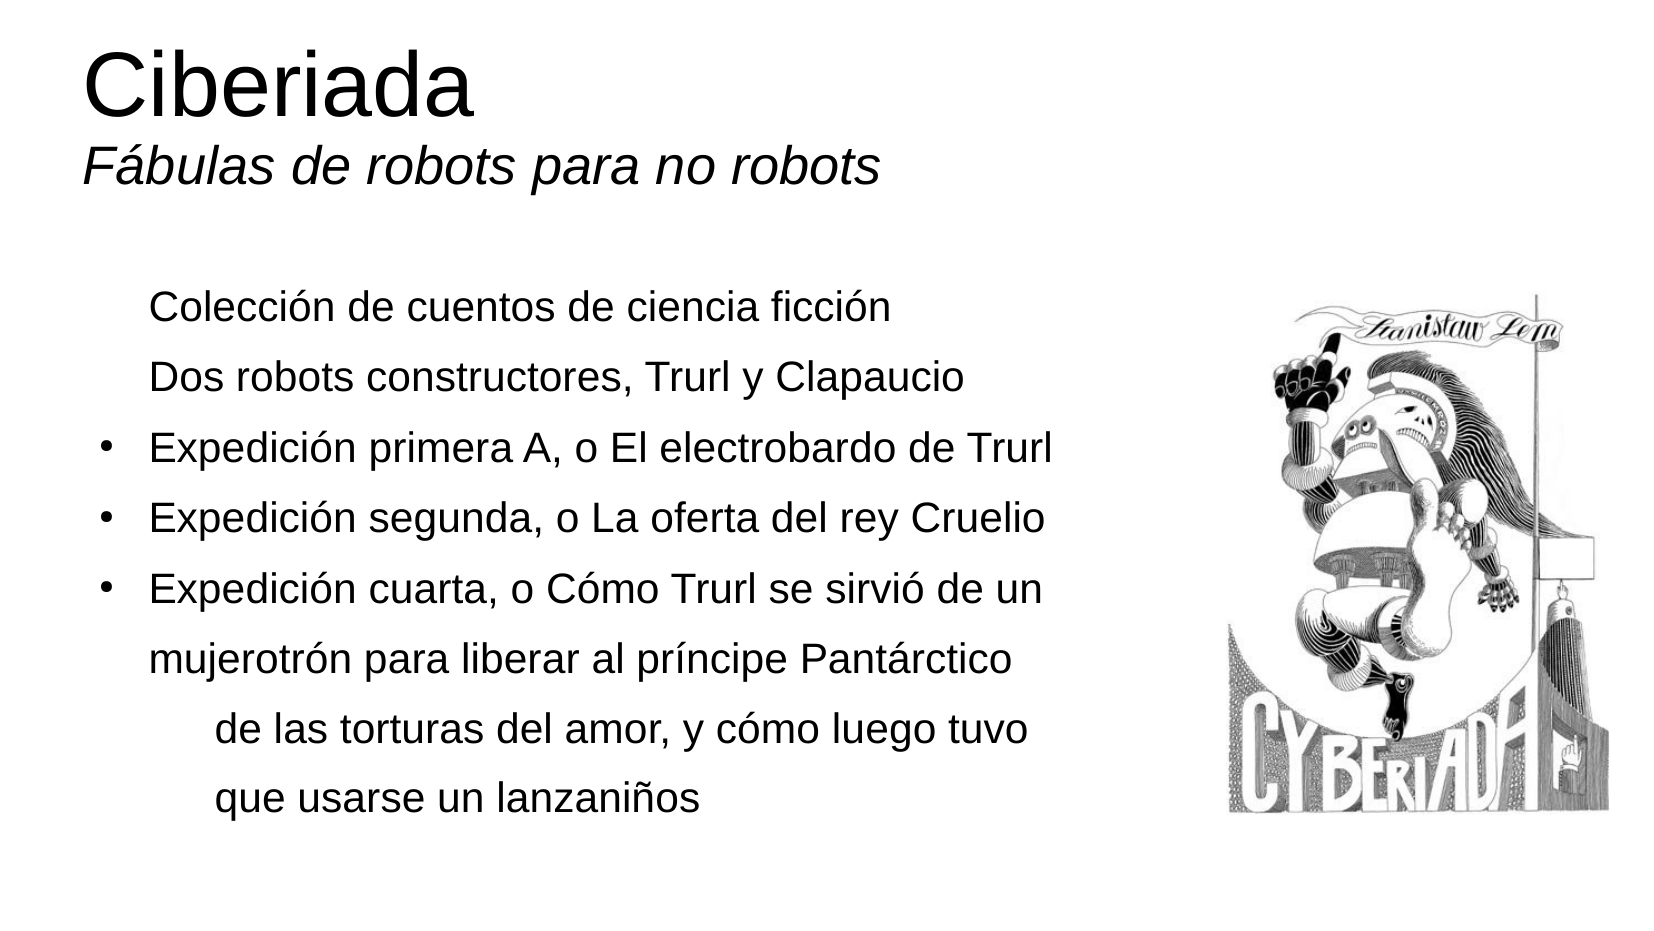

# Ciberiada Fábulas de robots para no robots
Colección de cuentos de ciencia ficción
Dos robots constructores, Trurl y Clapaucio
Expedición primera A, o El electrobardo de Trurl
Expedición segunda, o La oferta del rey Cruelio
Expedición cuarta, o Cómo Trurl se sirvió de un
mujerotrón para liberar al príncipe Pantárctico
de las torturas del amor, y cómo luego tuvo
que usarse un lanzaniños